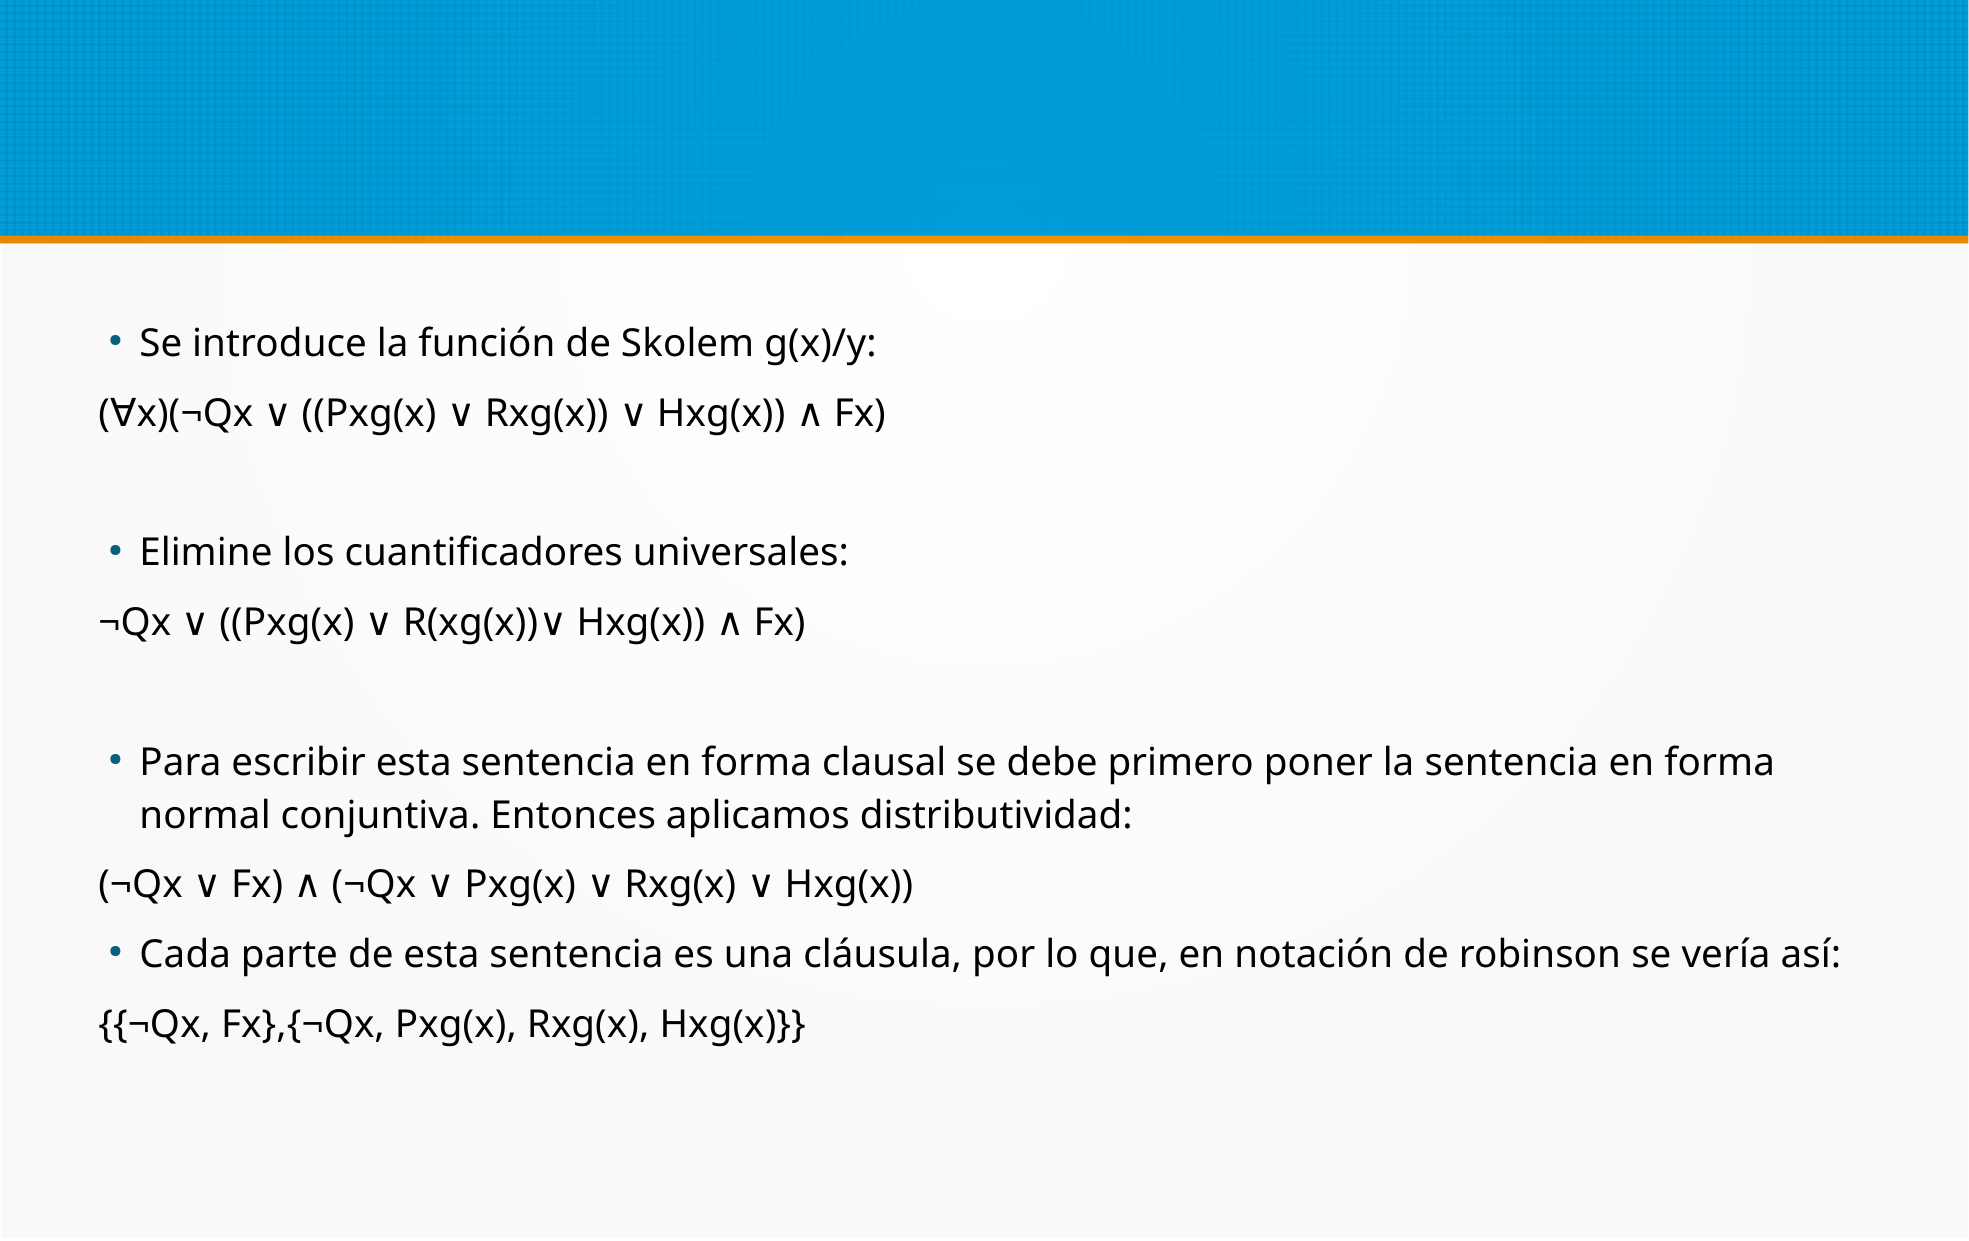

#
Se introduce la función de Skolem g(x)/y:
(∀x)(¬Qx ∨ ((Pxg(x) ∨ Rxg(x)) ∨ Hxg(x)) ∧ Fx)
Elimine los cuantificadores universales:
¬Qx ∨ ((Pxg(x) ∨ R(xg(x))∨ Hxg(x)) ∧ Fx)
Para escribir esta sentencia en forma clausal se debe primero poner la sentencia en forma normal conjuntiva. Entonces aplicamos distributividad:
(¬Qx ∨ Fx) ∧ (¬Qx ∨ Pxg(x) ∨ Rxg(x) ∨ Hxg(x))
Cada parte de esta sentencia es una cláusula, por lo que, en notación de robinson se vería así:
{{¬Qx, Fx},{¬Qx, Pxg(x), Rxg(x), Hxg(x)}}